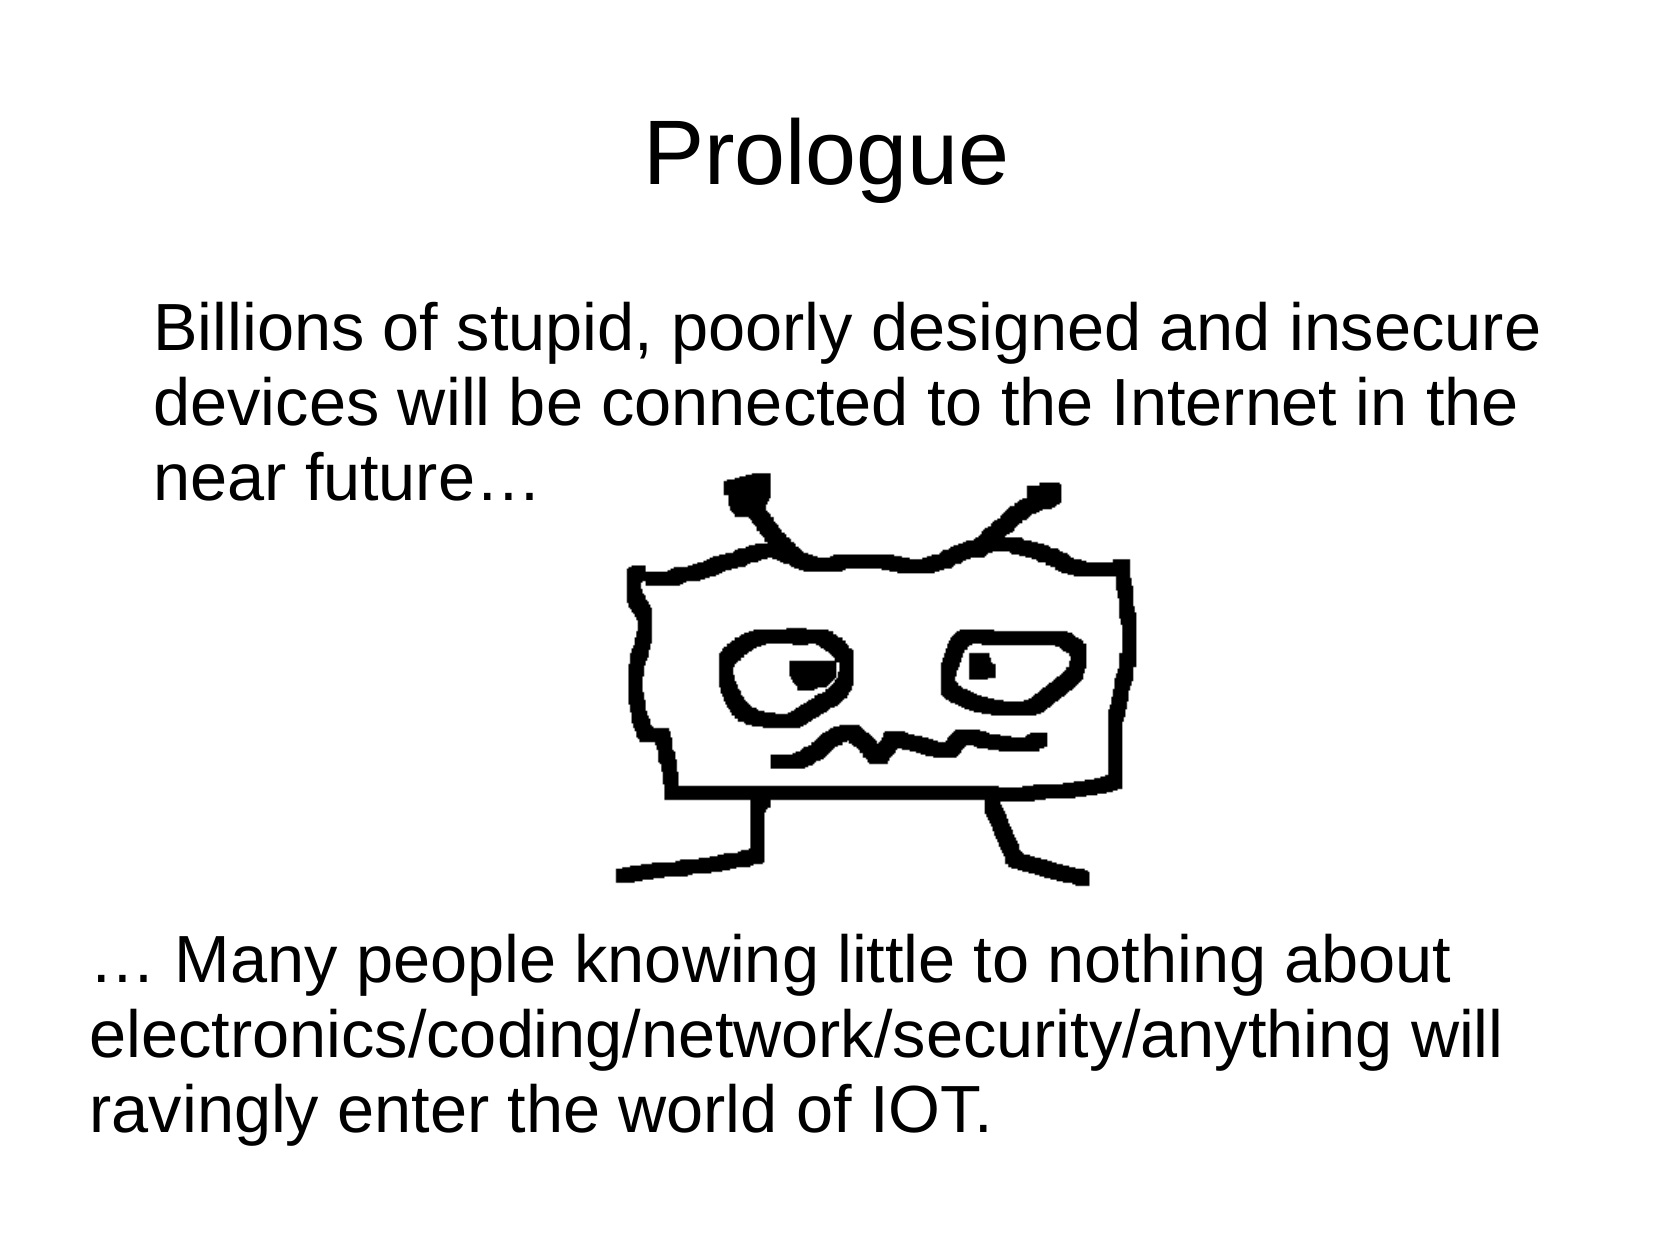

# Prologue
Billions of stupid, poorly designed and insecure devices will be connected to the Internet in the near future…
… Many people knowing little to nothing about
electronics/coding/network/security/anything will
ravingly enter the world of IOT.